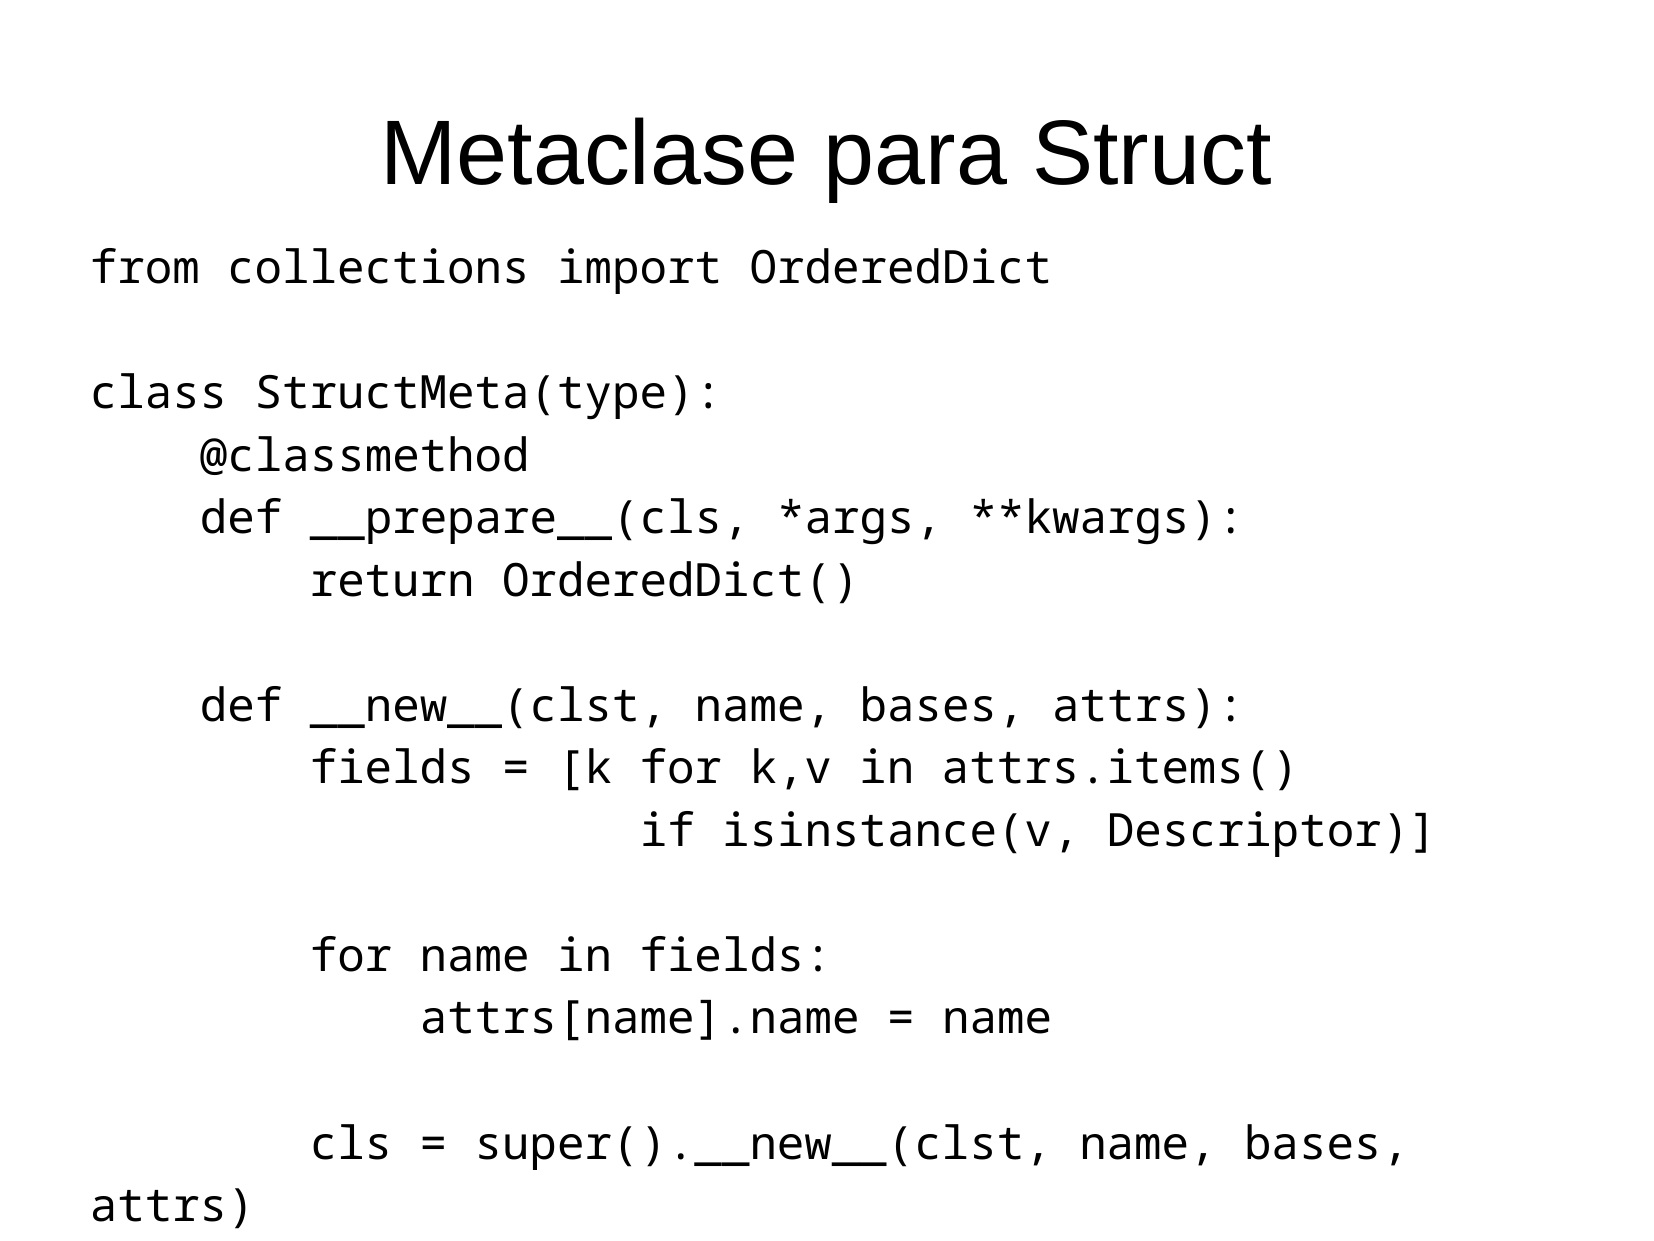

# Metaclase para Struct
from collections import OrderedDict
class StructMeta(type):
 @classmethod
 def __prepare__(cls, *args, **kwargs):
 return OrderedDict()
 def __new__(clst, name, bases, attrs):
 fields = [k for k,v in attrs.items()
 if isinstance(v, Descriptor)]
 for name in fields:
 attrs[name].name = name
 cls = super().__new__(clst, name, bases, attrs)
 cls._fields = fields
 return cls